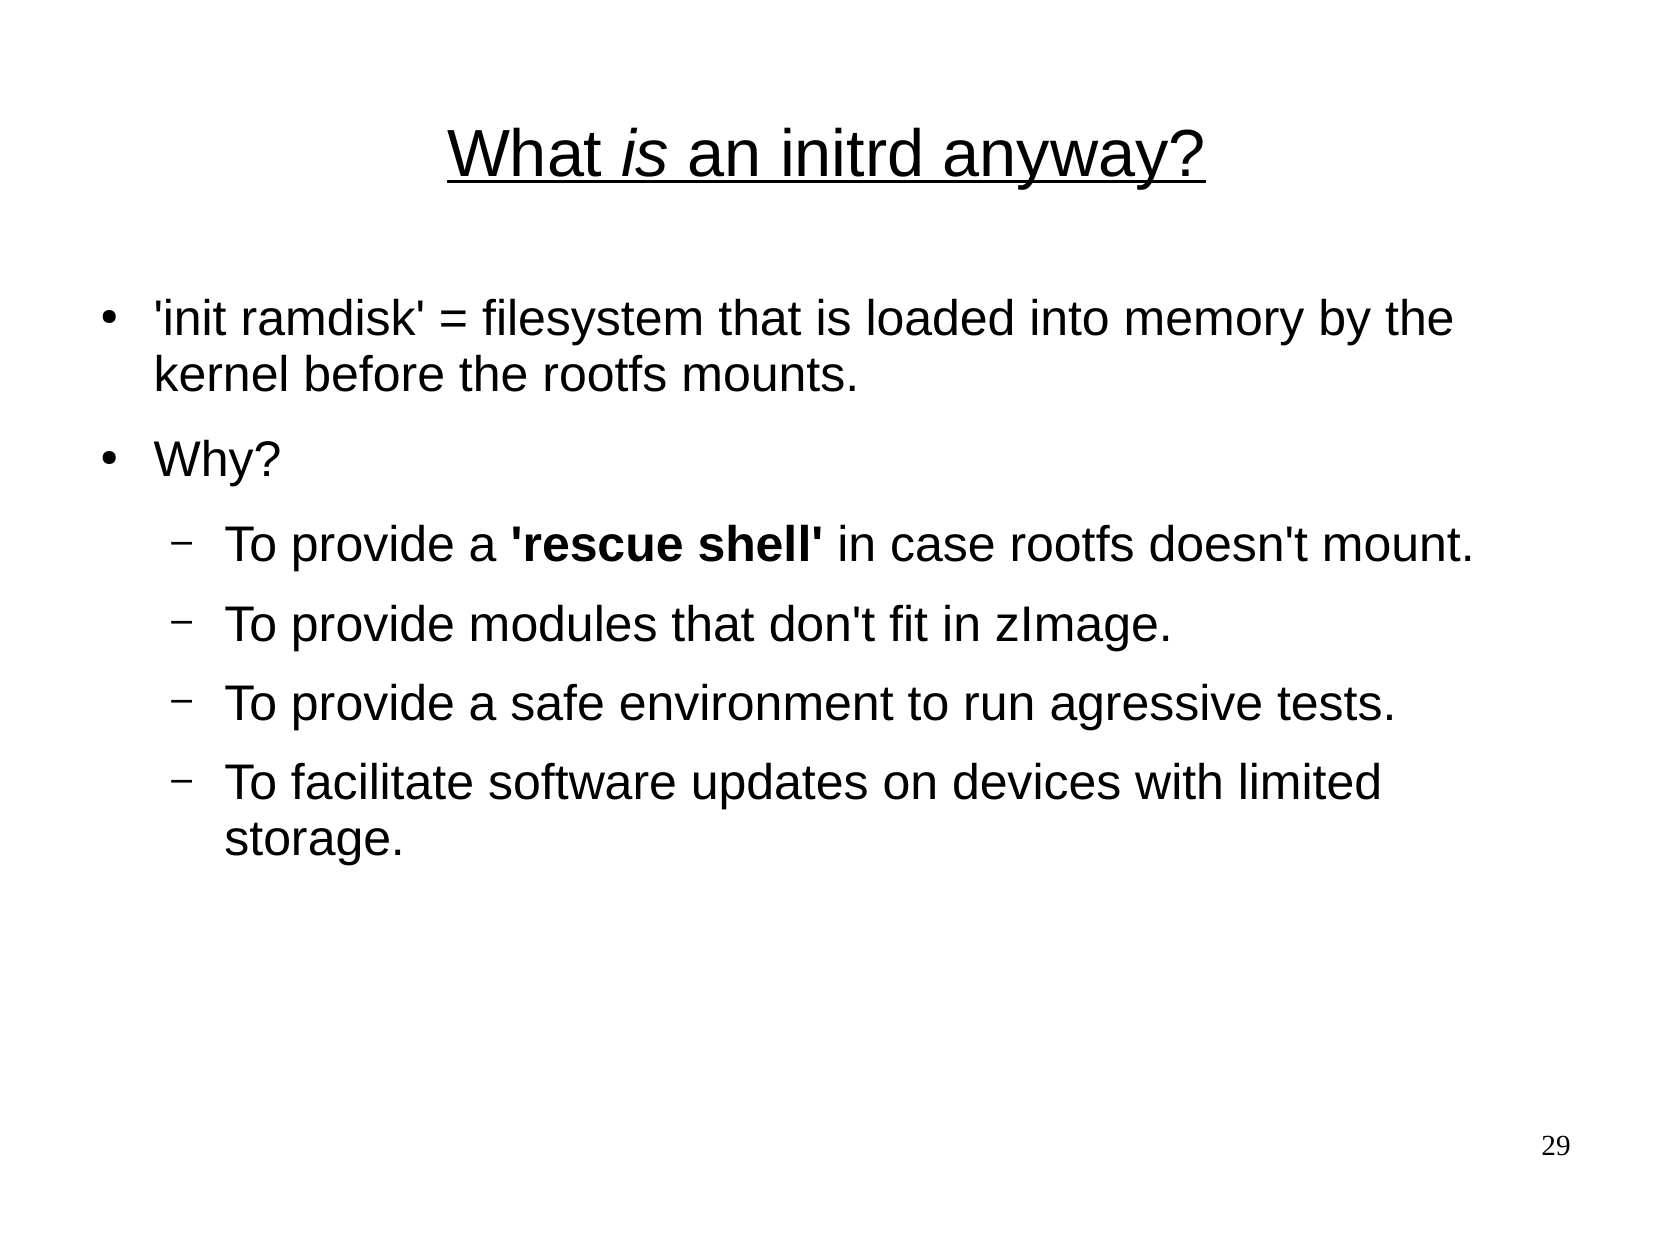

# What is an initrd anyway?
'init ramdisk' = filesystem that is loaded into memory by the kernel before the rootfs mounts.
Why?
To provide a 'rescue shell' in case rootfs doesn't mount.
To provide modules that don't fit in zImage.
To provide a safe environment to run agressive tests.
To facilitate software updates on devices with limited storage.
29